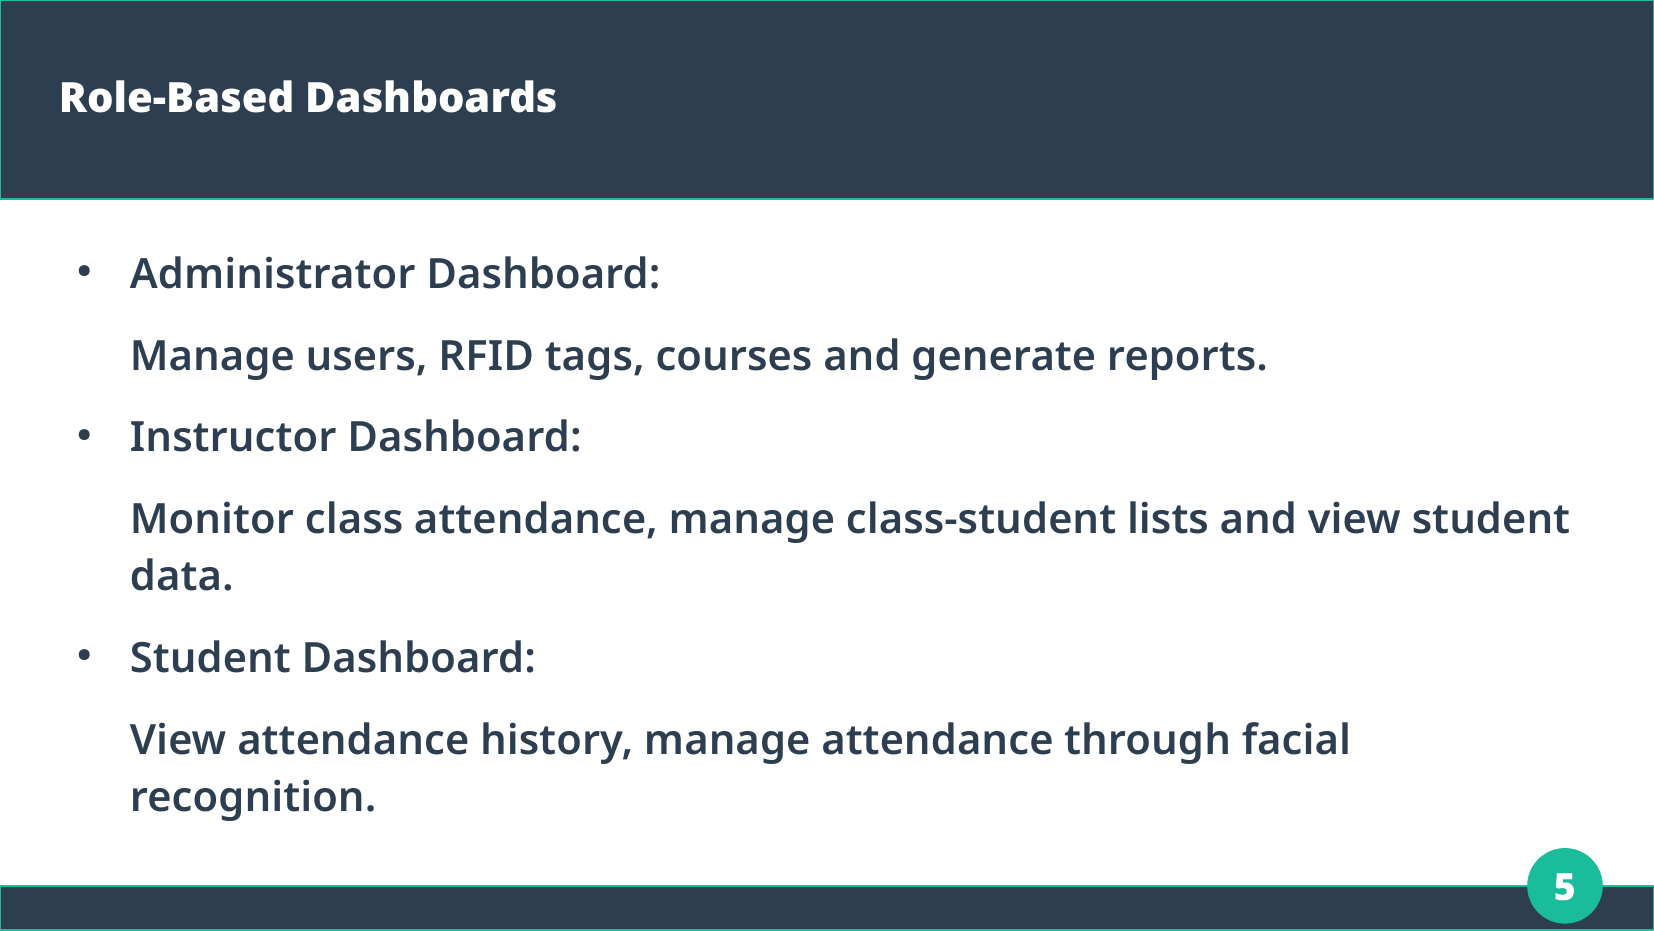

# Role-Based Dashboards
Administrator Dashboard:
Manage users, RFID tags, courses and generate reports.
Instructor Dashboard:
Monitor class attendance, manage class-student lists and view student data.
Student Dashboard:
View attendance history, manage attendance through facial recognition.
5